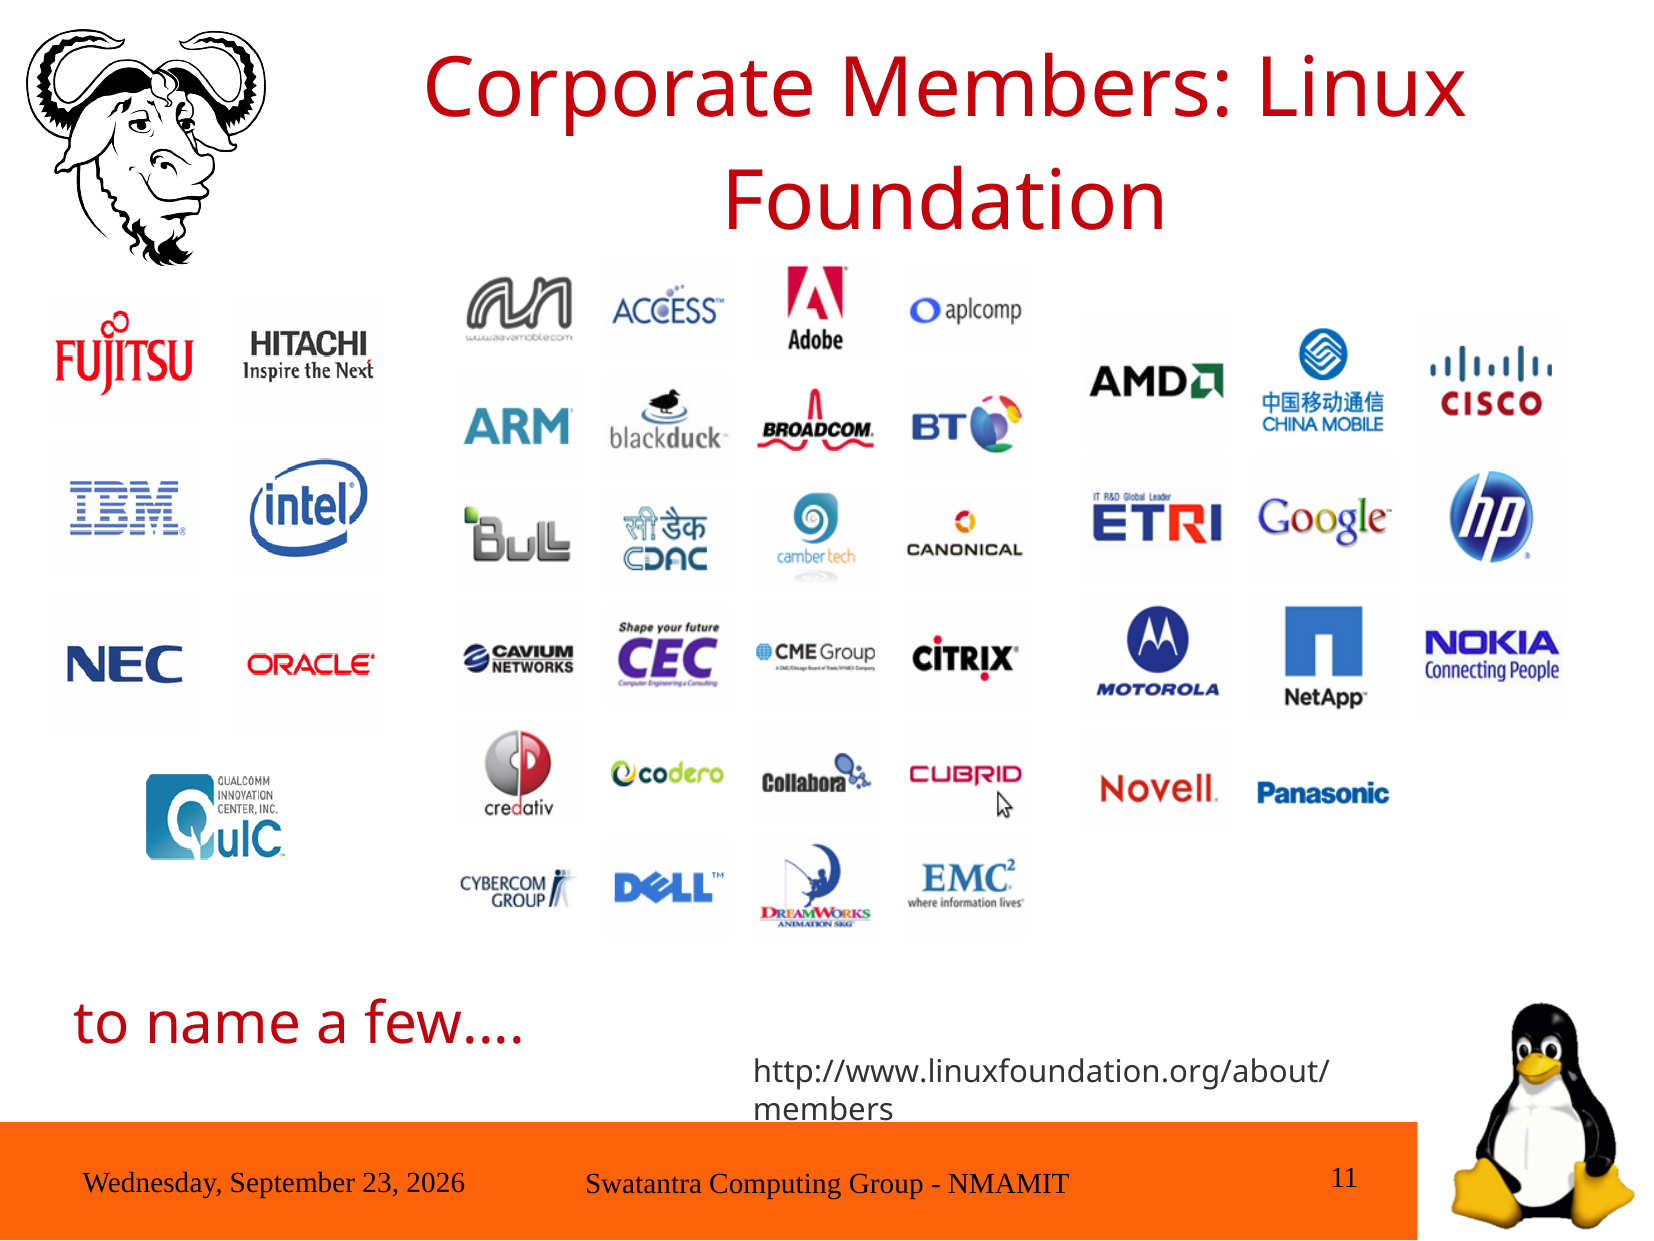

# Corporate Members: Linux Foundation
to name a few....
http://www.linuxfoundation.org/about/members
11
Swatantra Computing Group - NMAMIT